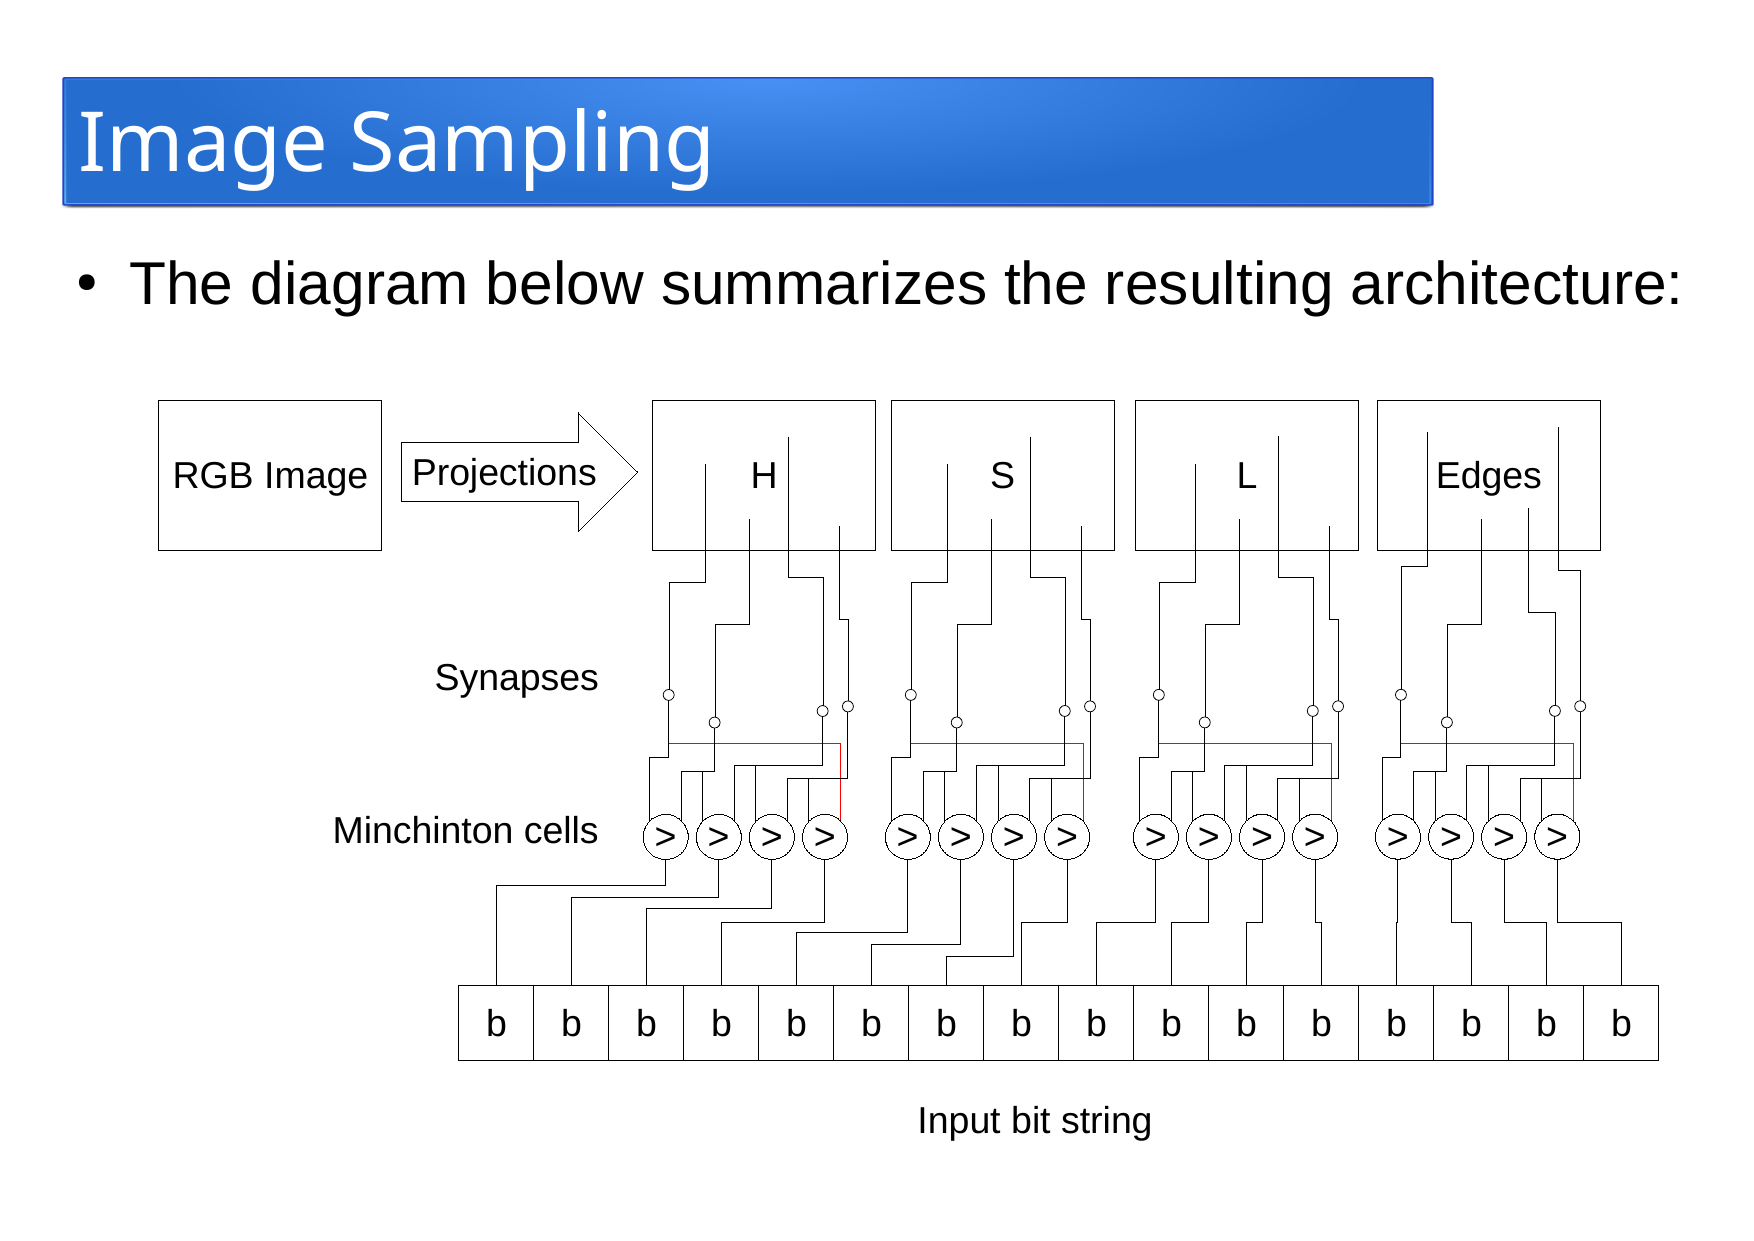

# Image Sampling
The diagram below summarizes the resulting architecture:
S
L
Edges
RGB Image
H
Projections
Synapses
Minchinton cells
>
>
>
>
>
>
>
>
>
>
>
>
>
>
>
>
b
b
b
b
b
b
b
b
b
b
b
b
b
b
b
b
Input bit string